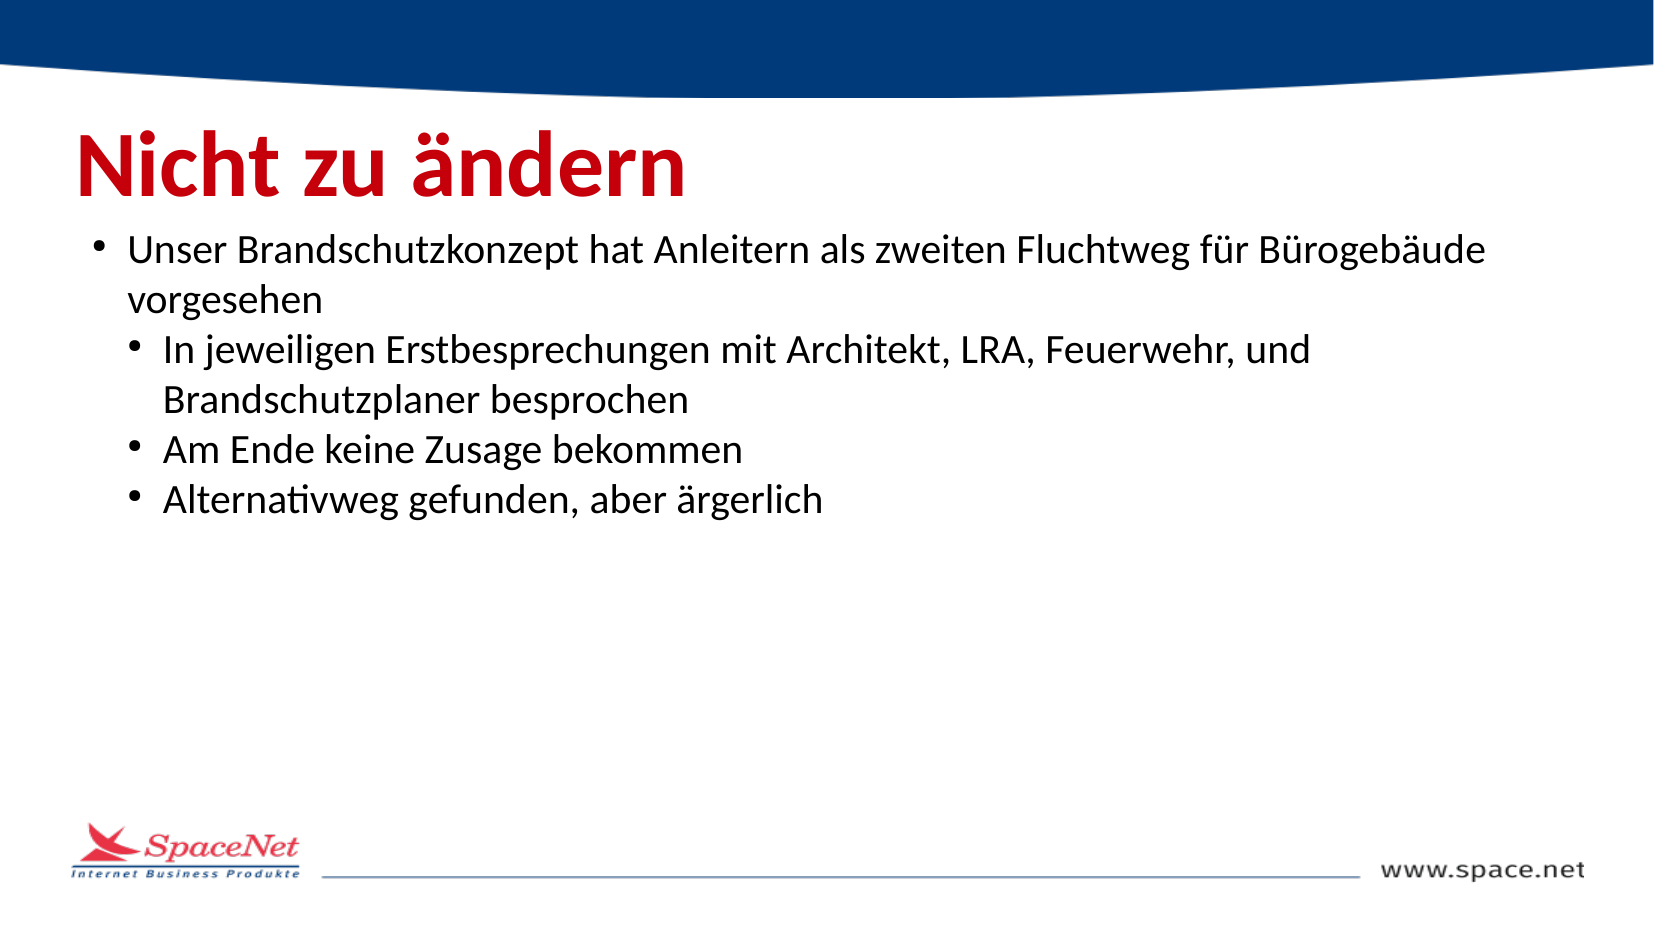

Nicht zu ändern
Unser Brandschutzkonzept hat Anleitern als zweiten Fluchtweg für Bürogebäude vorgesehen
In jeweiligen Erstbesprechungen mit Architekt, LRA, Feuerwehr, und Brandschutzplaner besprochen
Am Ende keine Zusage bekommen
Alternativweg gefunden, aber ärgerlich